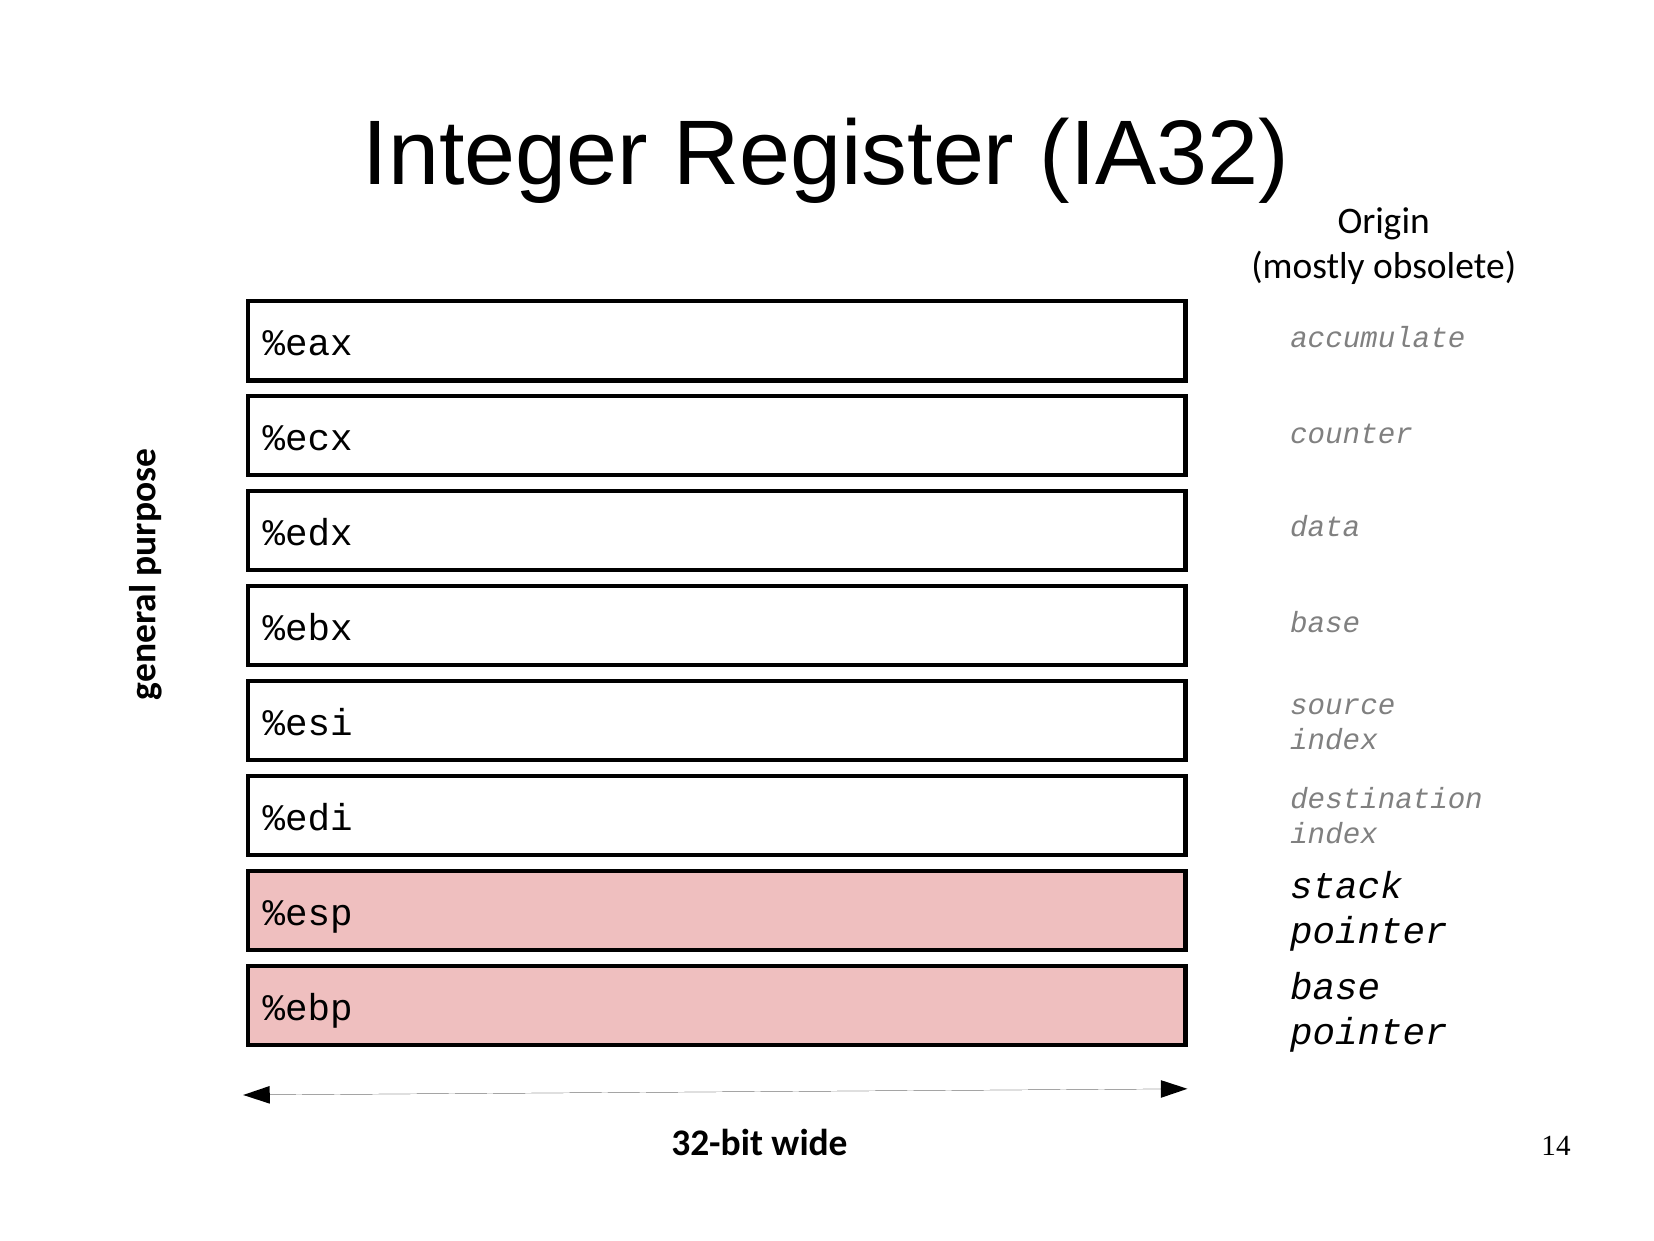

# Integer Register (IA32)
Origin
(mostly obsolete)
accumulate
counter
data
base
source
index
destination
index
stack
pointer
base
pointer
%eax
%ecx
%edx
%ebx
%esi
%edi
%esp
%ebp
general purpose
32-bit wide
14